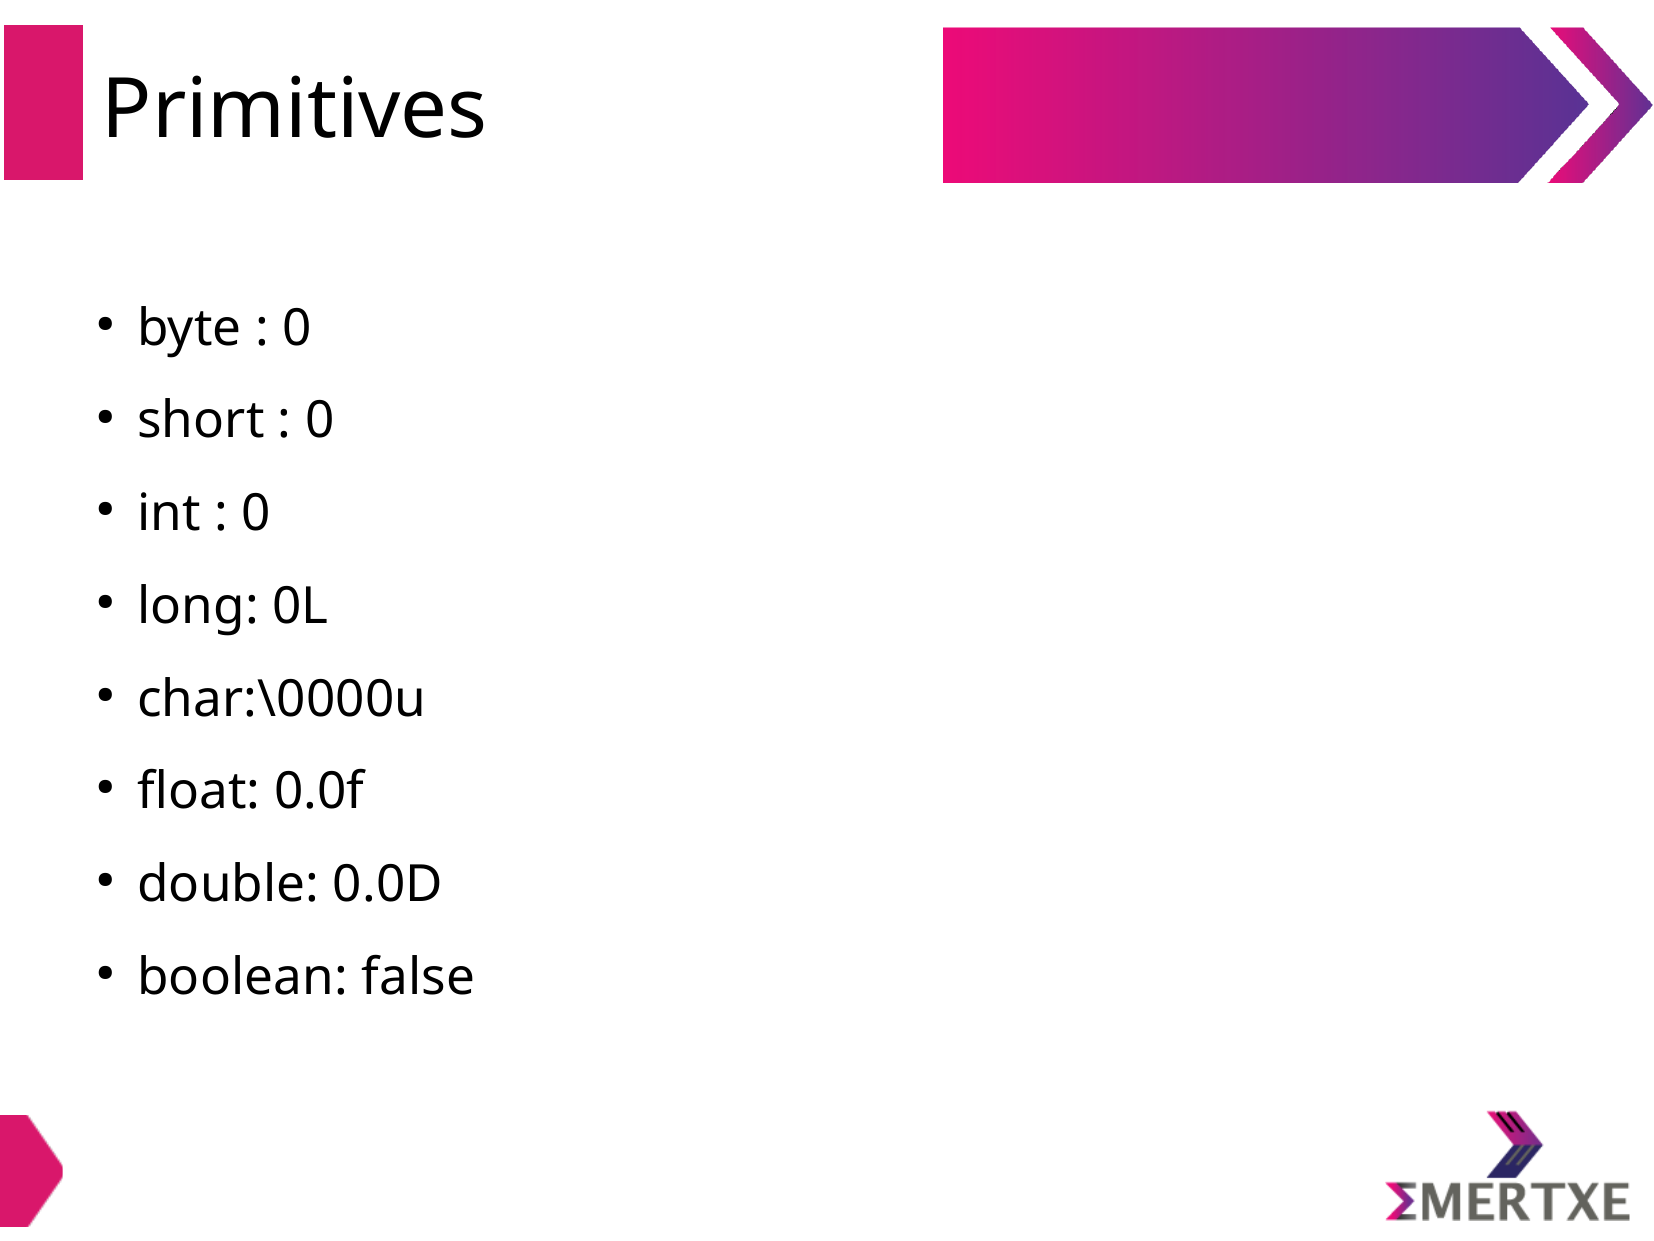

# Primitives
byte : 0
short : 0
int : 0
long: 0L
char:\0000u
float: 0.0f
double: 0.0D
boolean: false